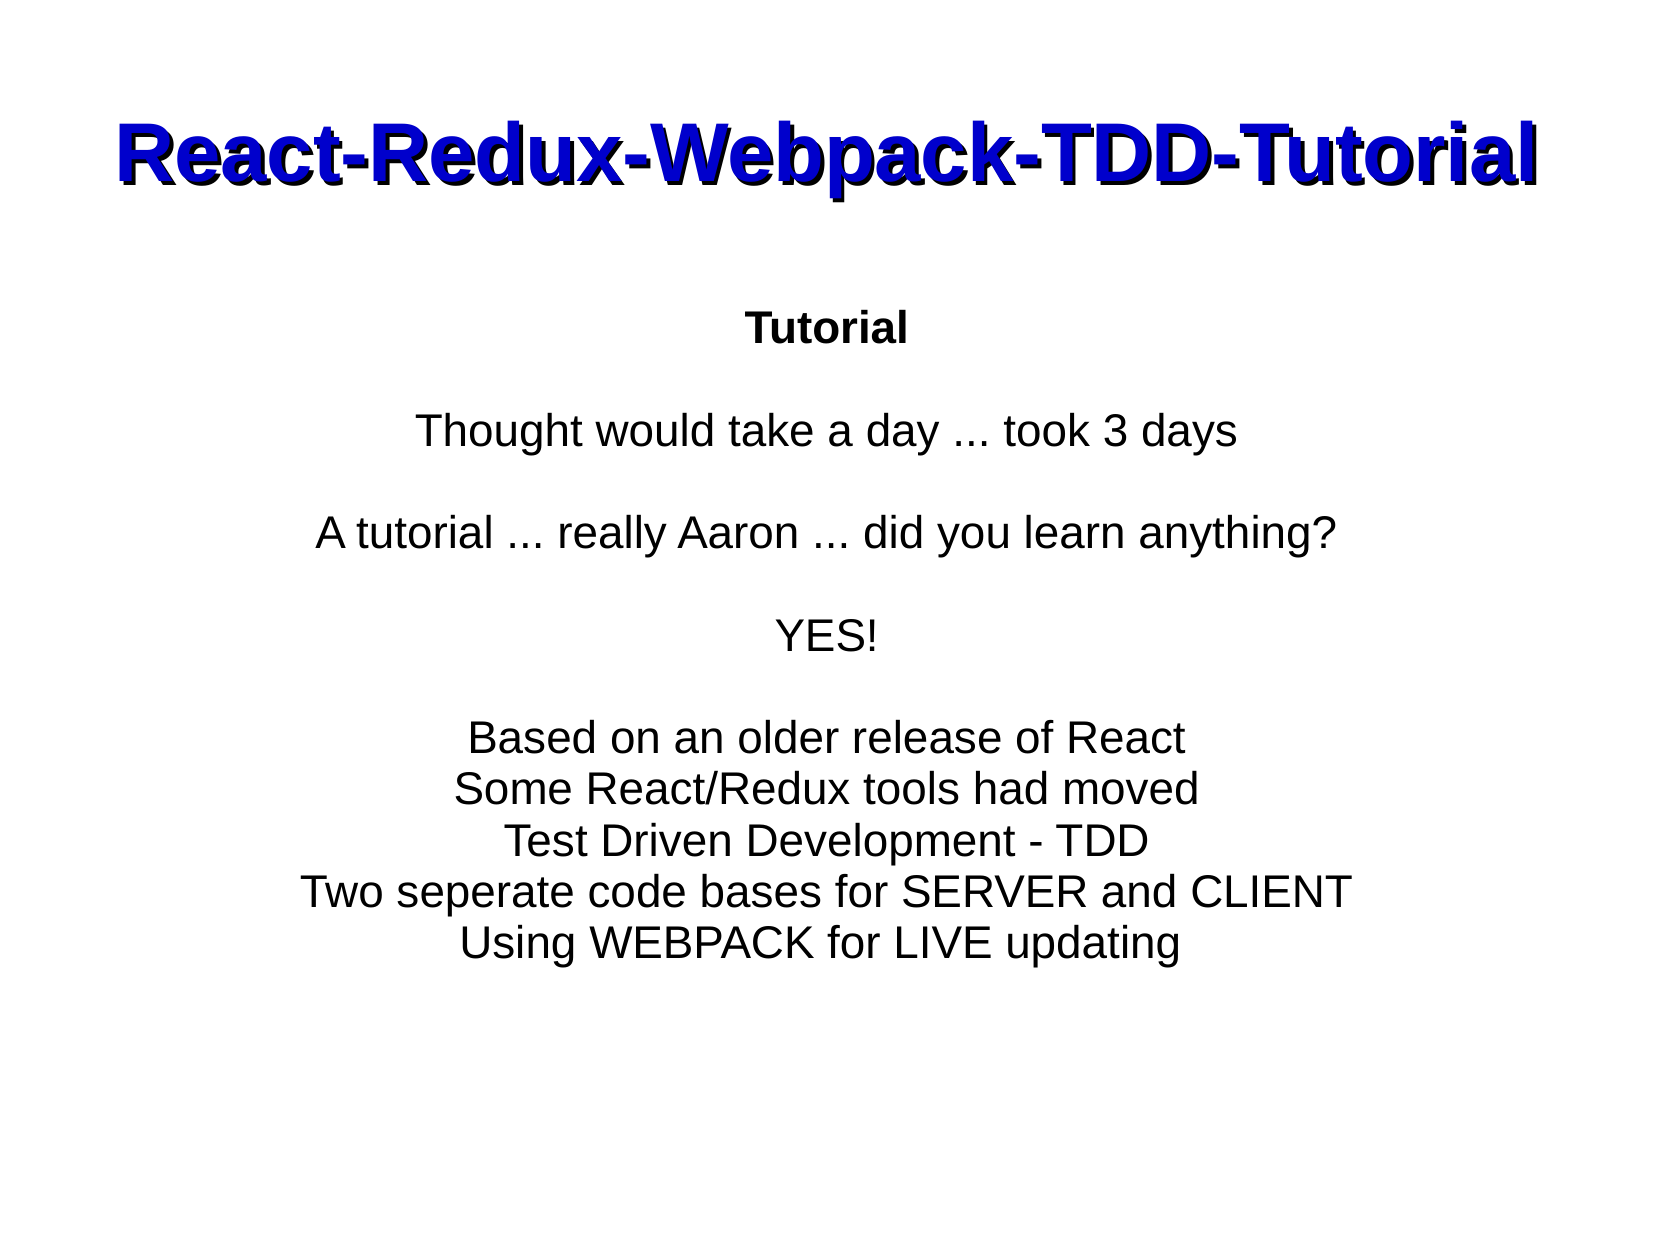

# React-Redux-Webpack-TDD-Tutorial
Tutorial
Thought would take a day ... took 3 days
A tutorial ... really Aaron ... did you learn anything?
YES!
Based on an older release of React
Some React/Redux tools had moved
Test Driven Development - TDD
Two seperate code bases for SERVER and CLIENT
Using WEBPACK for LIVE updating